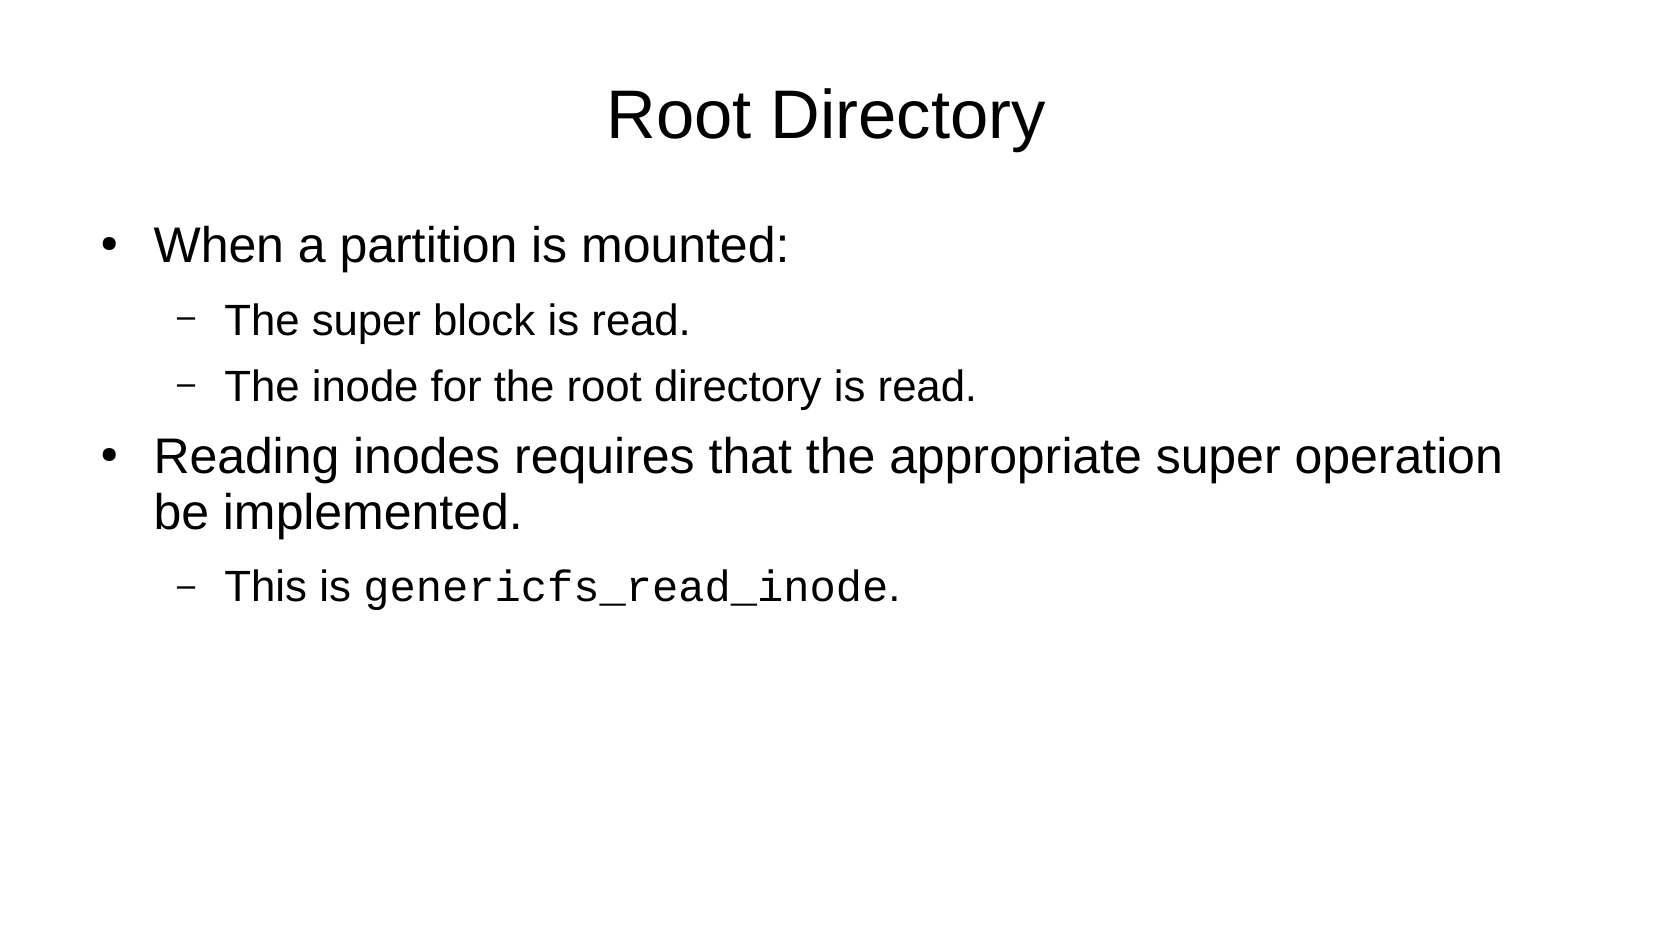

# Root Directory
When a partition is mounted:
The super block is read.
The inode for the root directory is read.
Reading inodes requires that the appropriate super operation be implemented.
This is genericfs_read_inode.